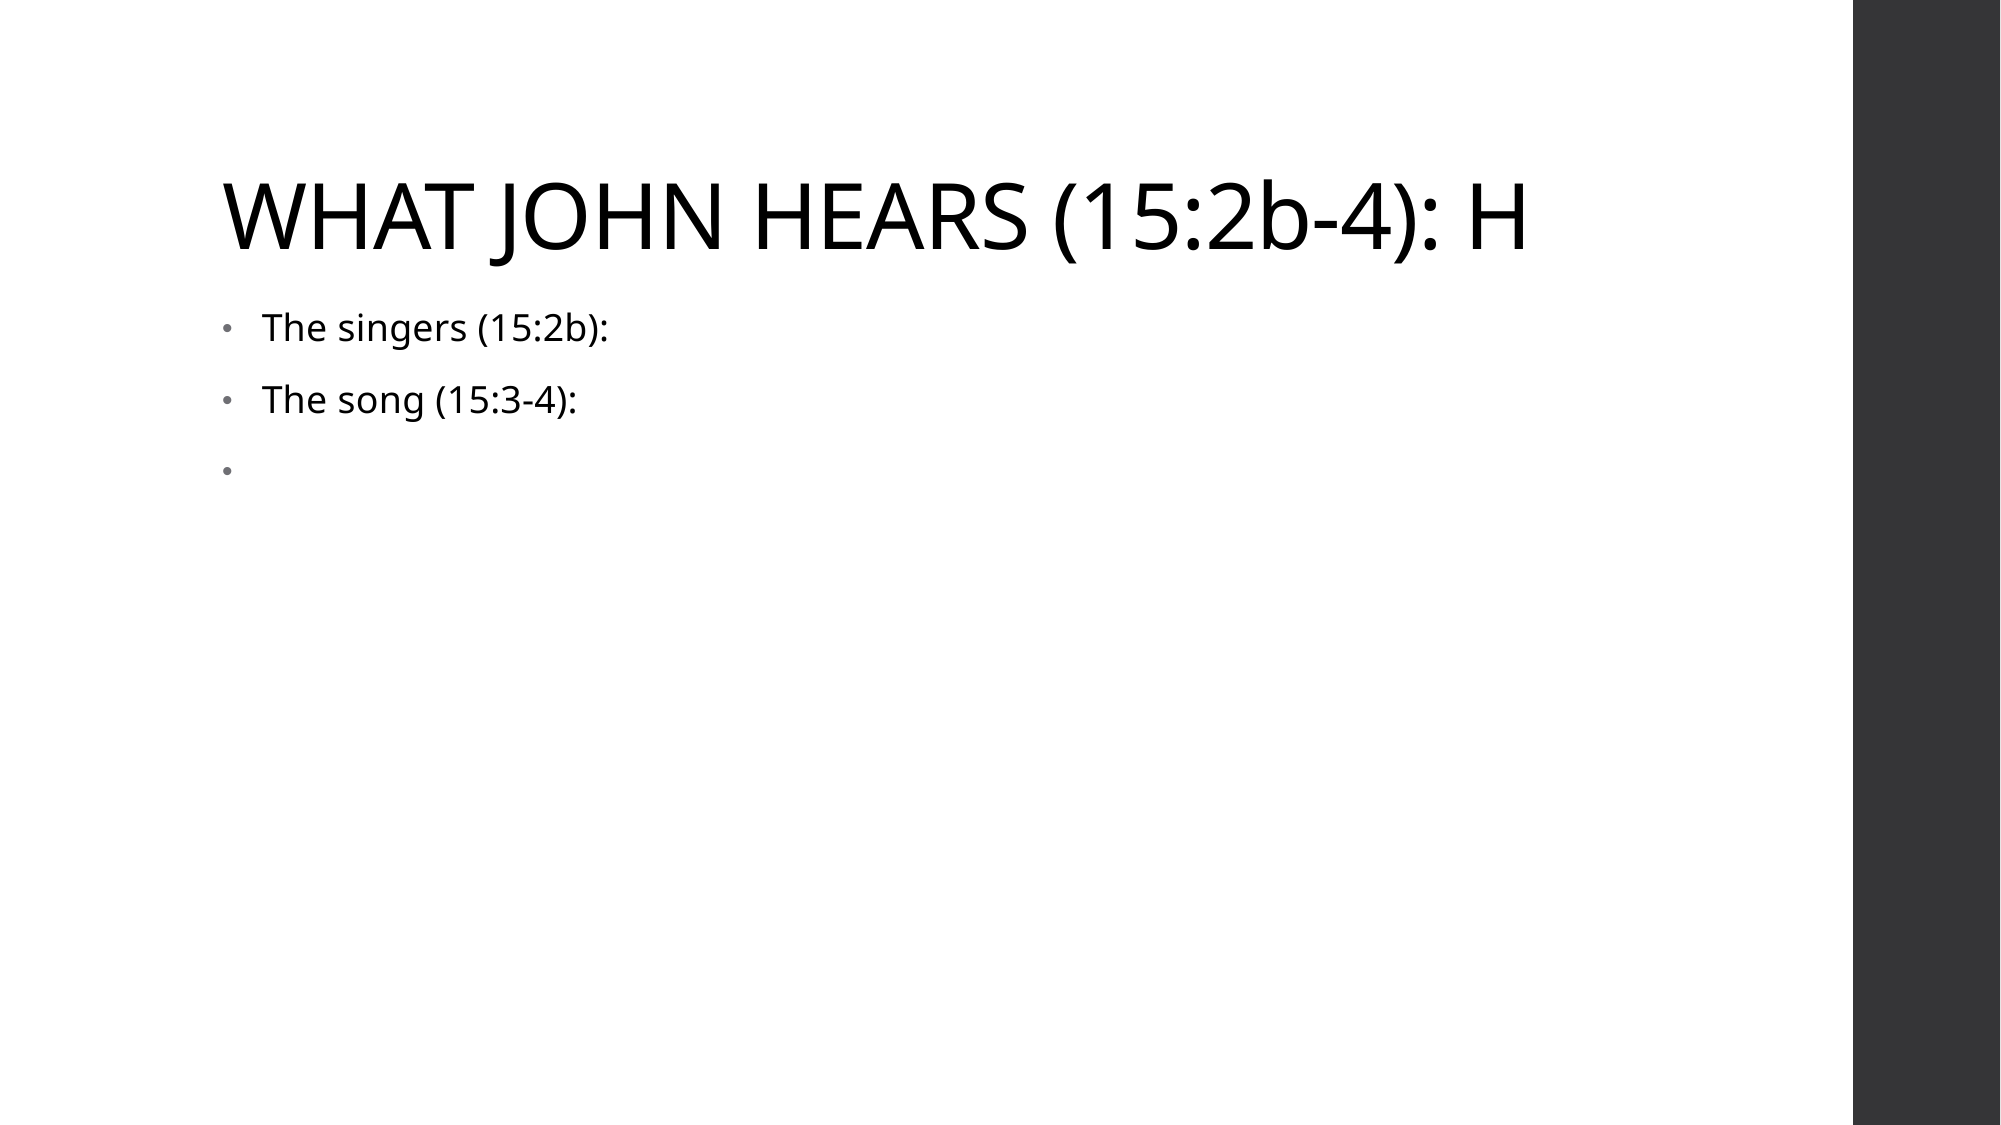

# WHAT JOHN HEARS (15:2b-4): H
 The singers (15:2b):
 The song (15:3-4):